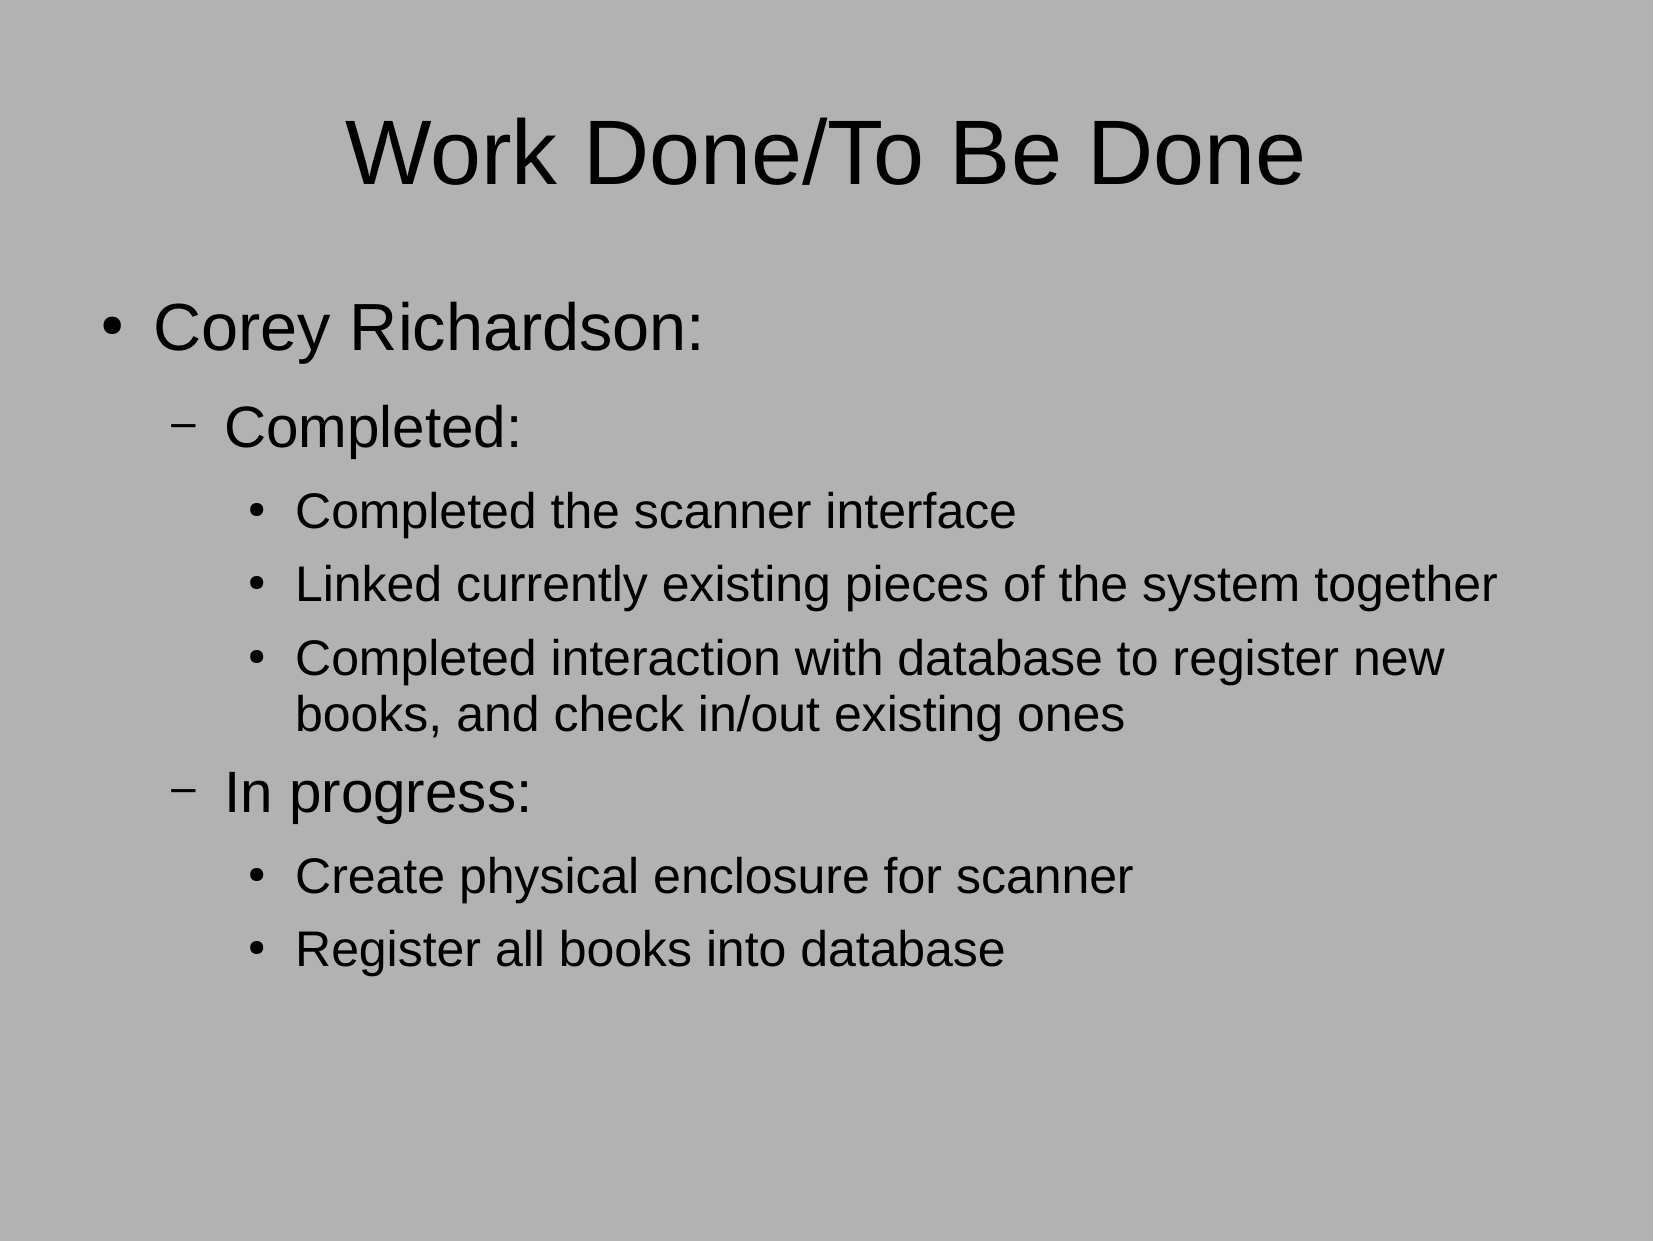

# Work Done/To Be Done
Corey Richardson:
Completed:
Completed the scanner interface
Linked currently existing pieces of the system together
Completed interaction with database to register new books, and check in/out existing ones
In progress:
Create physical enclosure for scanner
Register all books into database